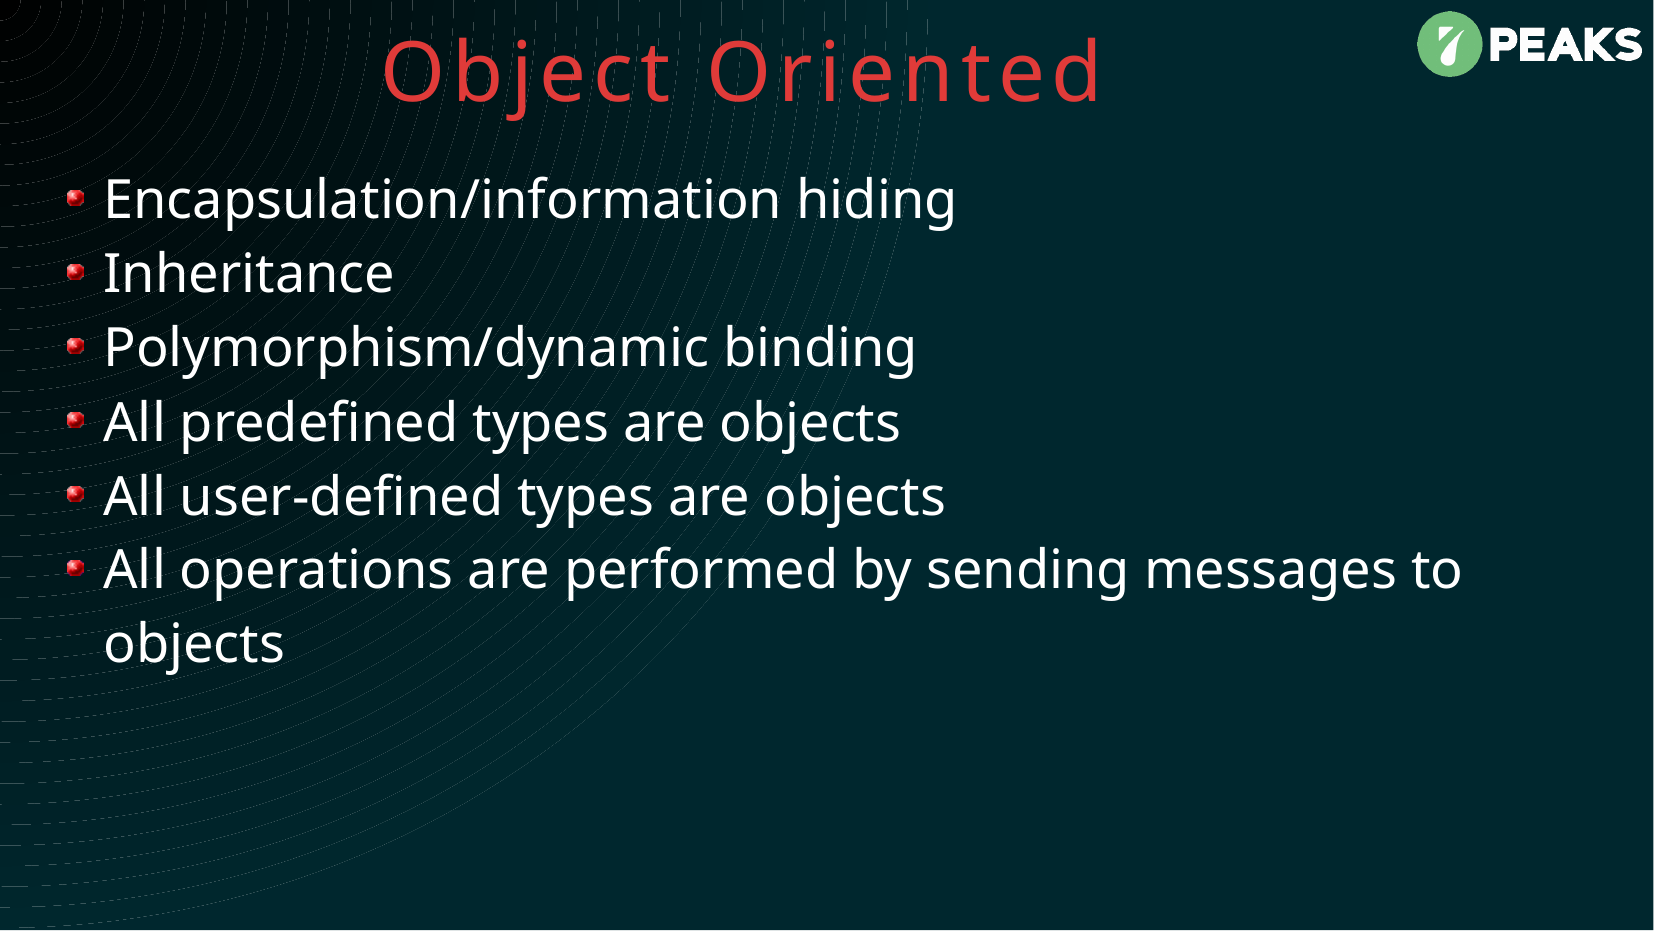

Object Oriented
Encapsulation/information hiding
Inheritance
Polymorphism/dynamic binding
All predefined types are objects
All user-defined types are objects
All operations are performed by sending messages to objects